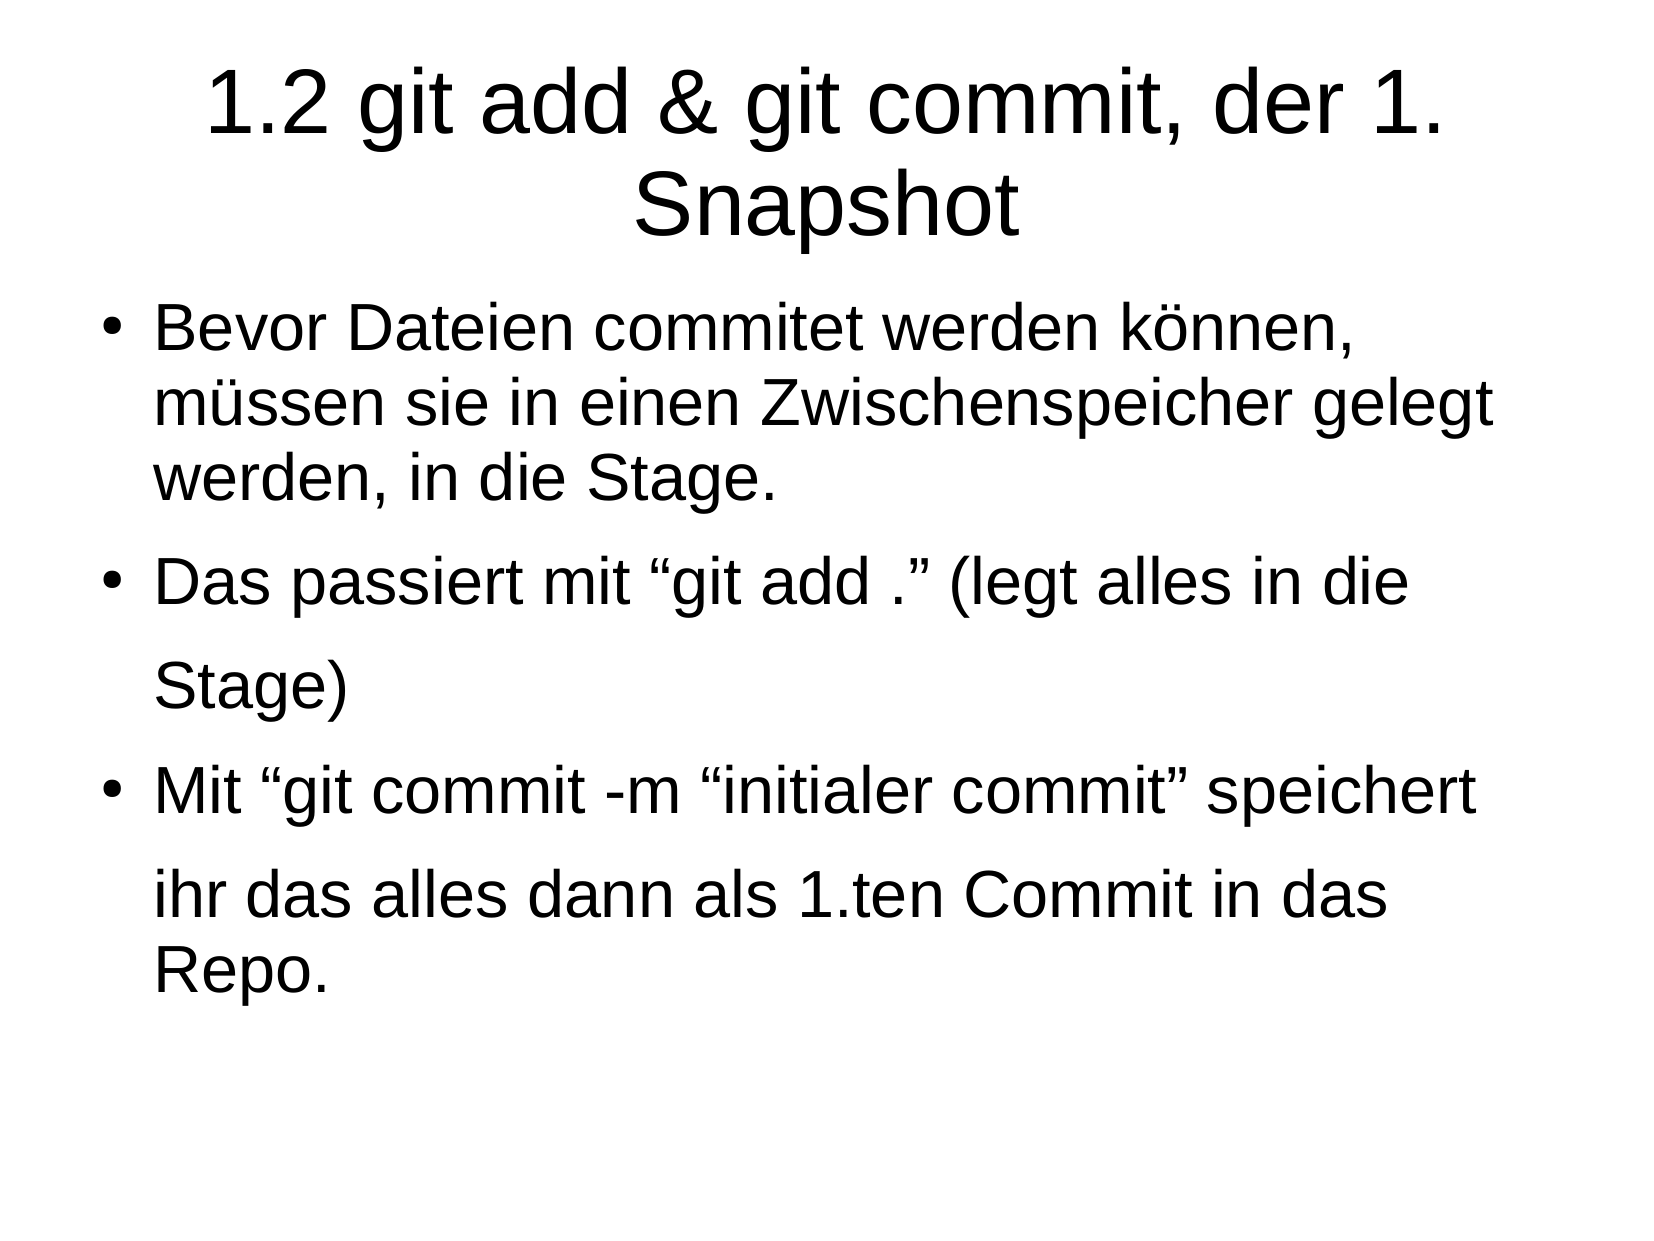

# 1.2 git add & git commit, der 1. Snapshot
Bevor Dateien commitet werden können, müssen sie in einen Zwischenspeicher gelegt werden, in die Stage.
Das passiert mit “git add .” (legt alles in die
Stage)
Mit “git commit -m “initialer commit” speichert
ihr das alles dann als 1.ten Commit in das Repo.